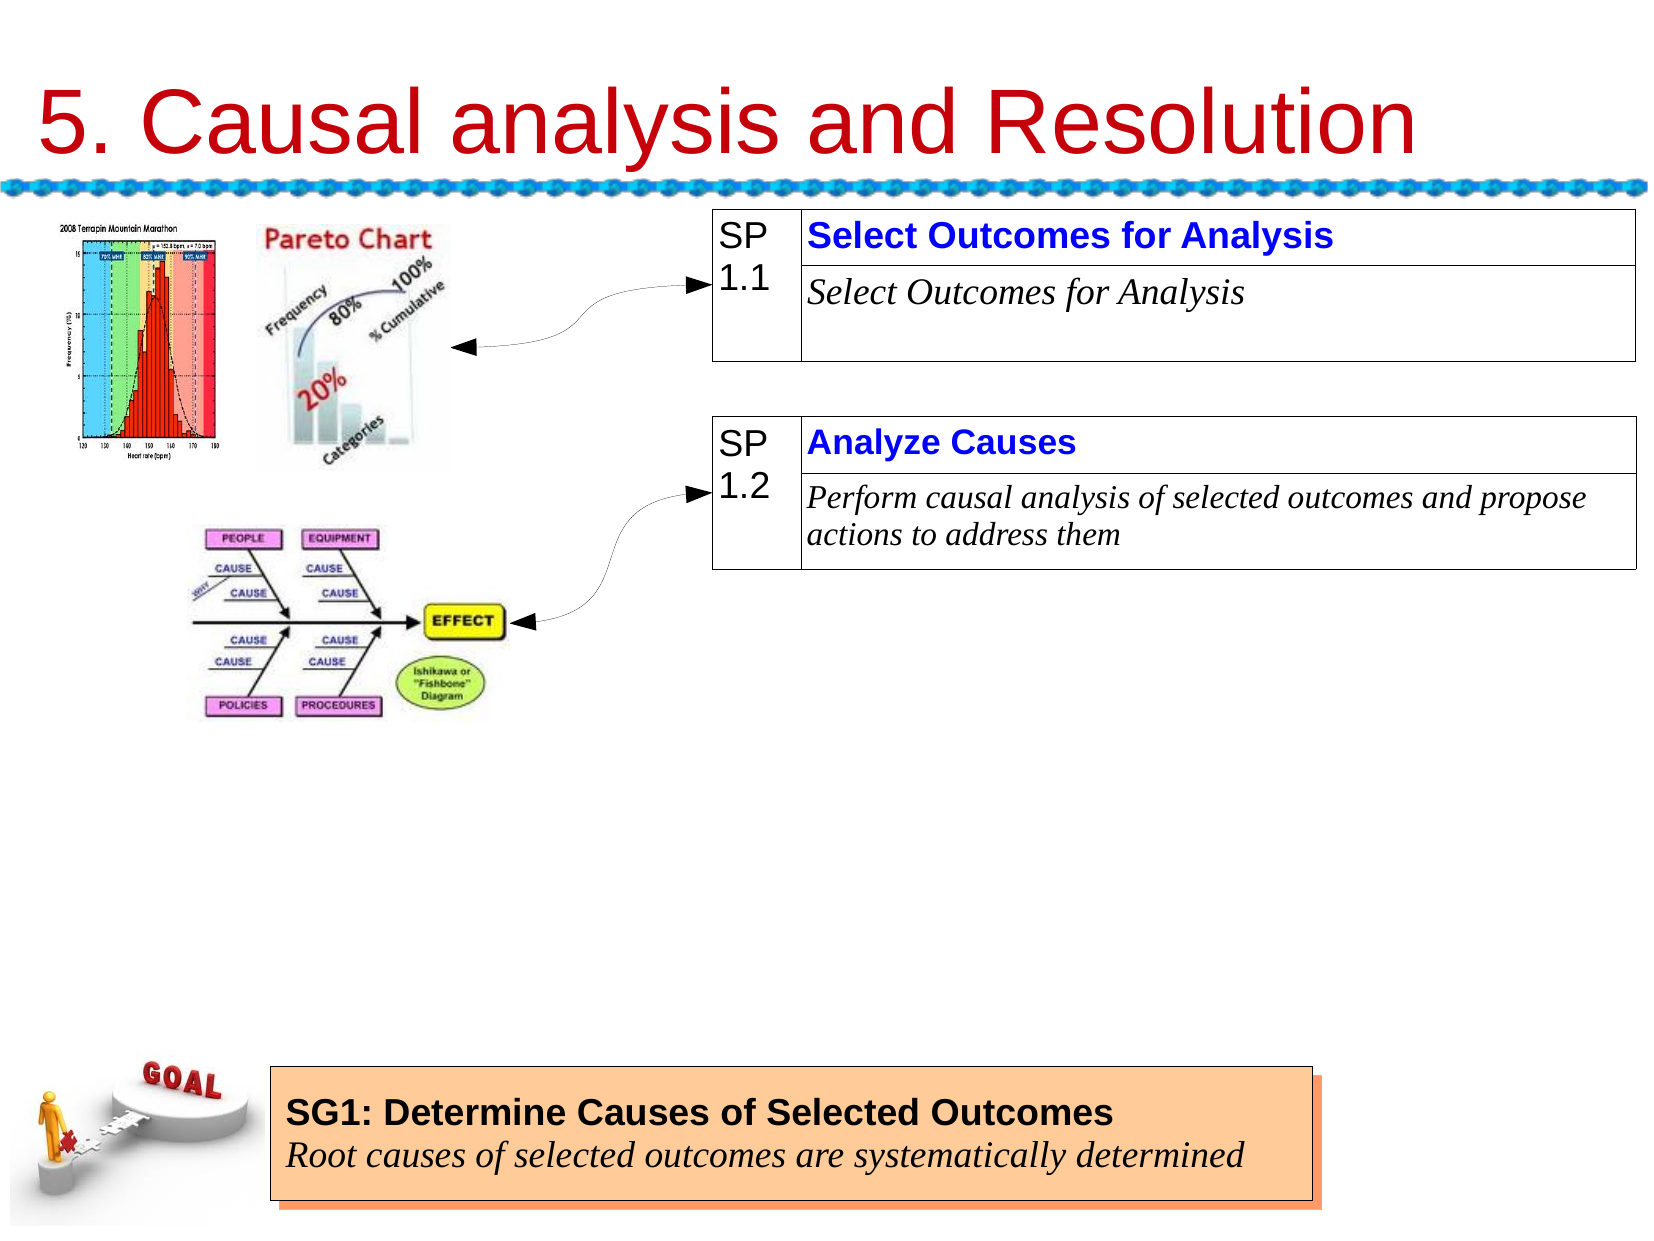

# 5. Causal analysis and Resolution
| SP 1.1 | Select Outcomes for Analysis |
| --- | --- |
| | Select Outcomes for Analysis |
| SP 1.2 | Analyze Causes |
| --- | --- |
| | Perform causal analysis of selected outcomes and propose actions to address them |
SG1: Determine Causes of Selected Outcomes
Root causes of selected outcomes are systematically determined